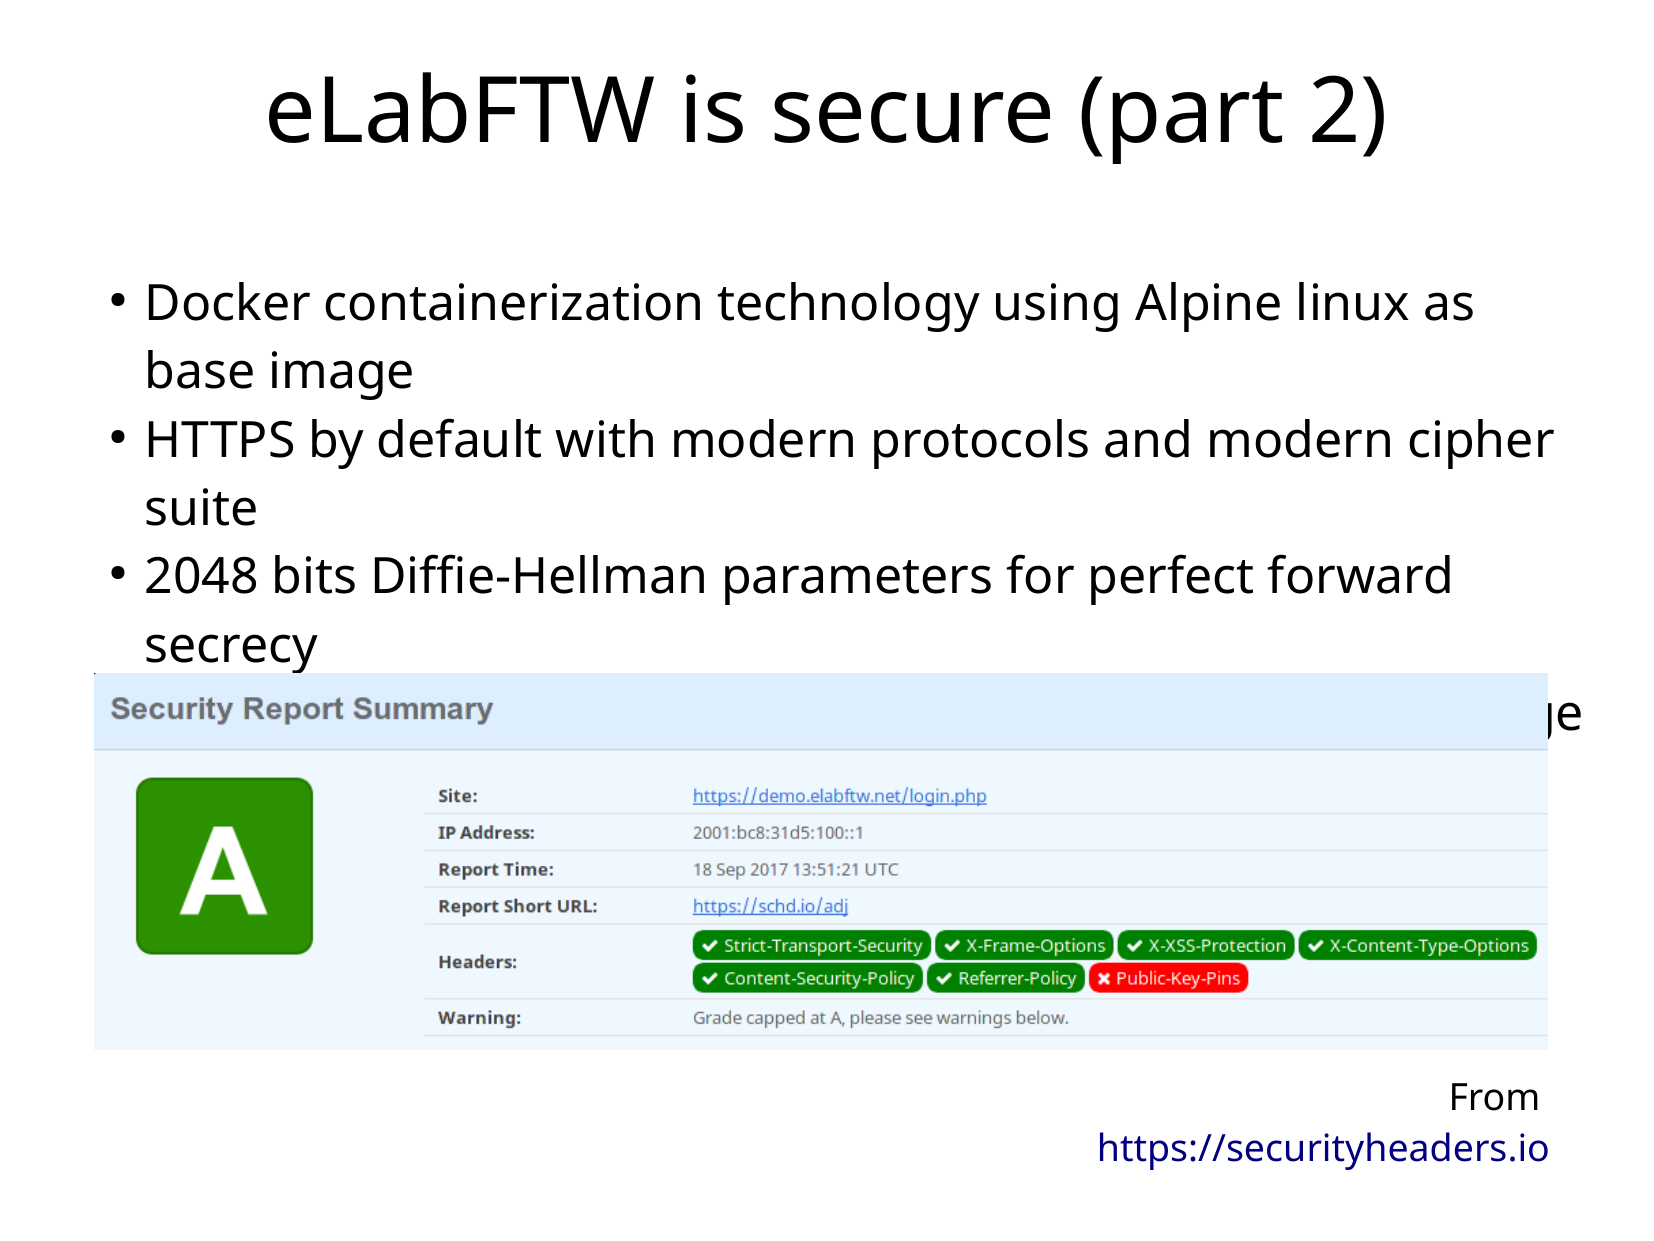

# eLabFTW is secure (part 2)
Docker containerization technology using Alpine linux as base image
HTTPS by default with modern protocols and modern cipher suite
2048 bits Diffie-Hellman parameters for perfect forward secrecy
Installed on your server inside your network: no data leakage
Secure headers (see scan below)
From https://securityheaders.io